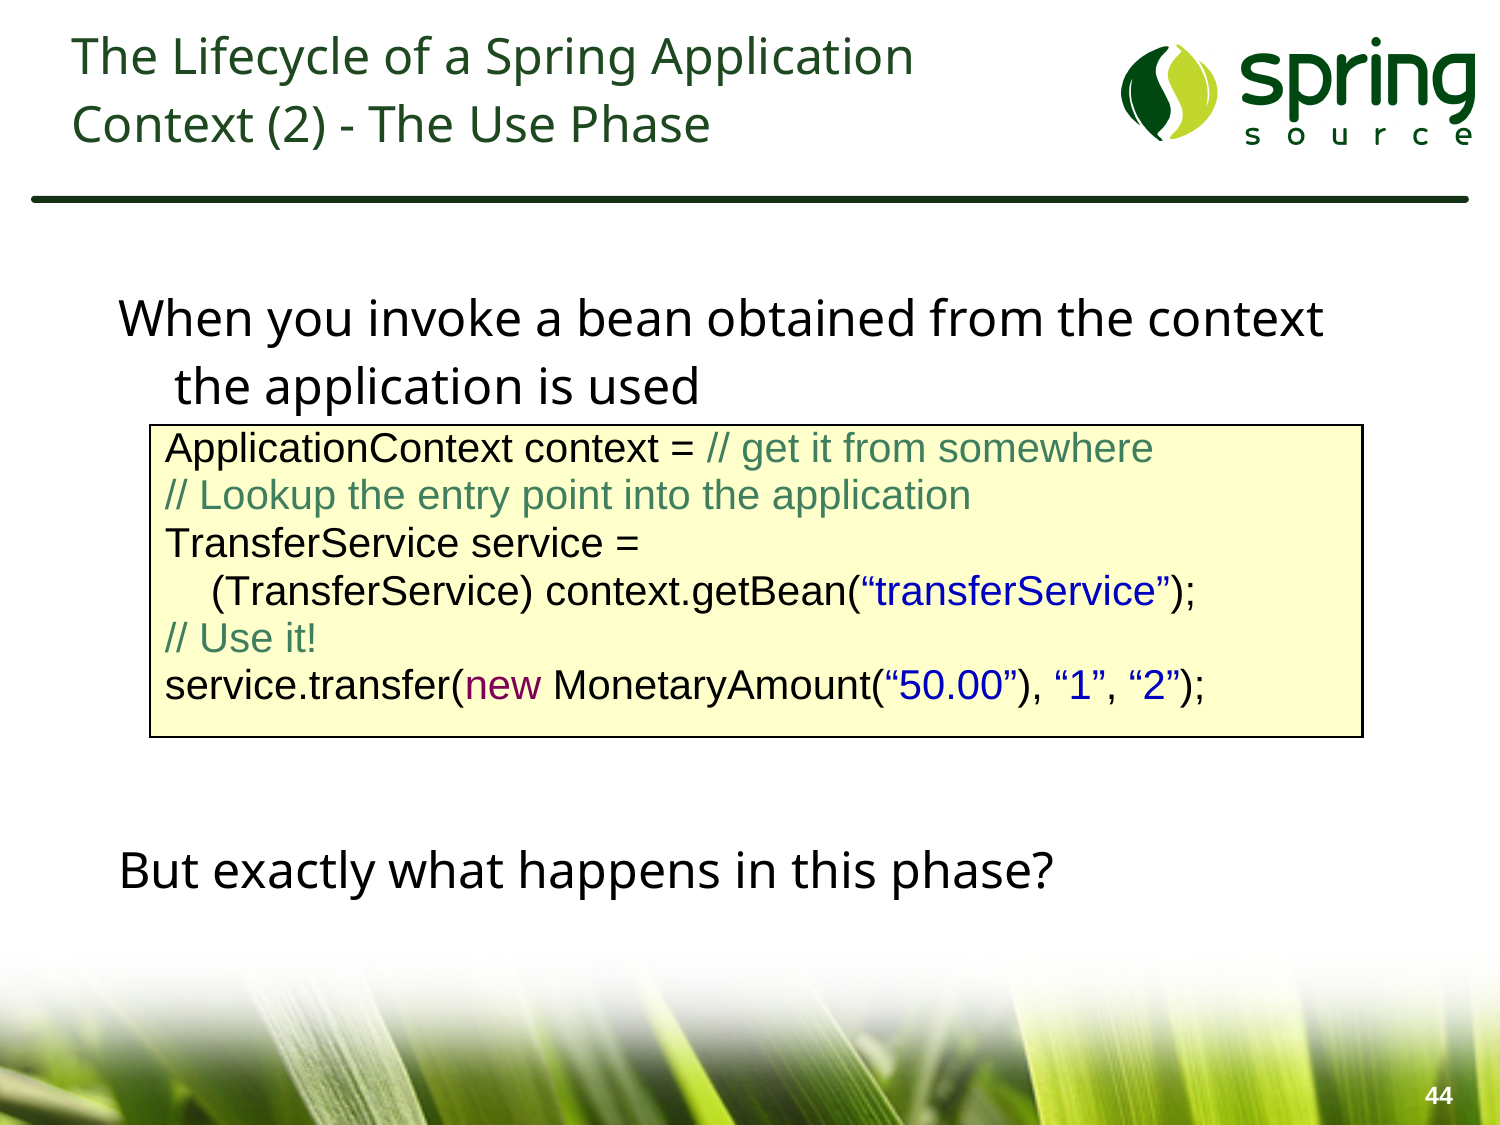

# The Lifecycle of a Spring Application Context (2) - The Use Phase
When you invoke a bean obtained from the context the application is used
But exactly what happens in this phase?
ApplicationContext context = // get it from somewhere
// Lookup the entry point into the application
TransferService service =
 (TransferService) context.getBean(“transferService”);
// Use it!
service.transfer(new MonetaryAmount(“50.00”), “1”, “2”);